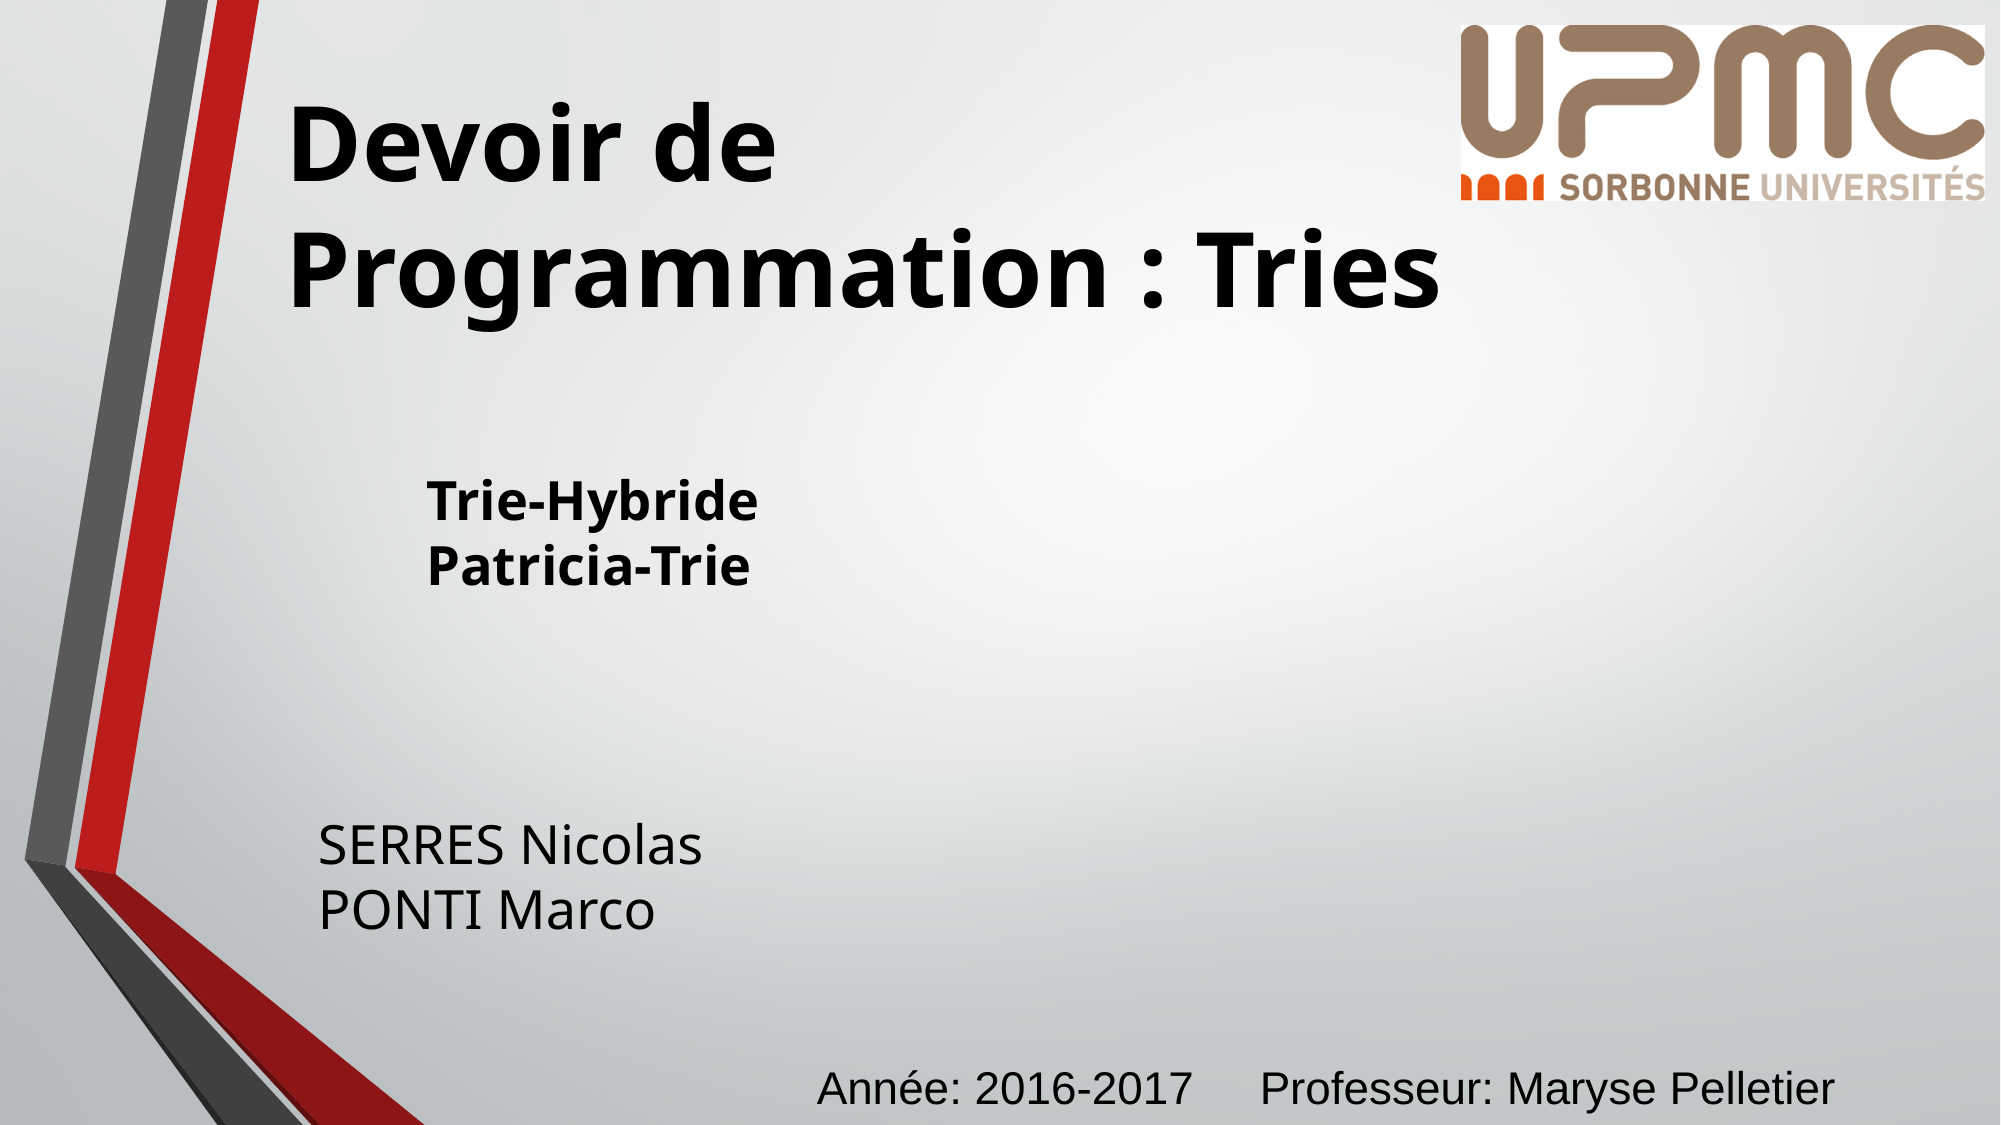

# Devoir de Programmation : Tries
Trie-Hybride
Patricia-Trie
SERRES Nicolas
PONTI Marco
Année: 2016-2017	Professeur: Maryse Pelletier